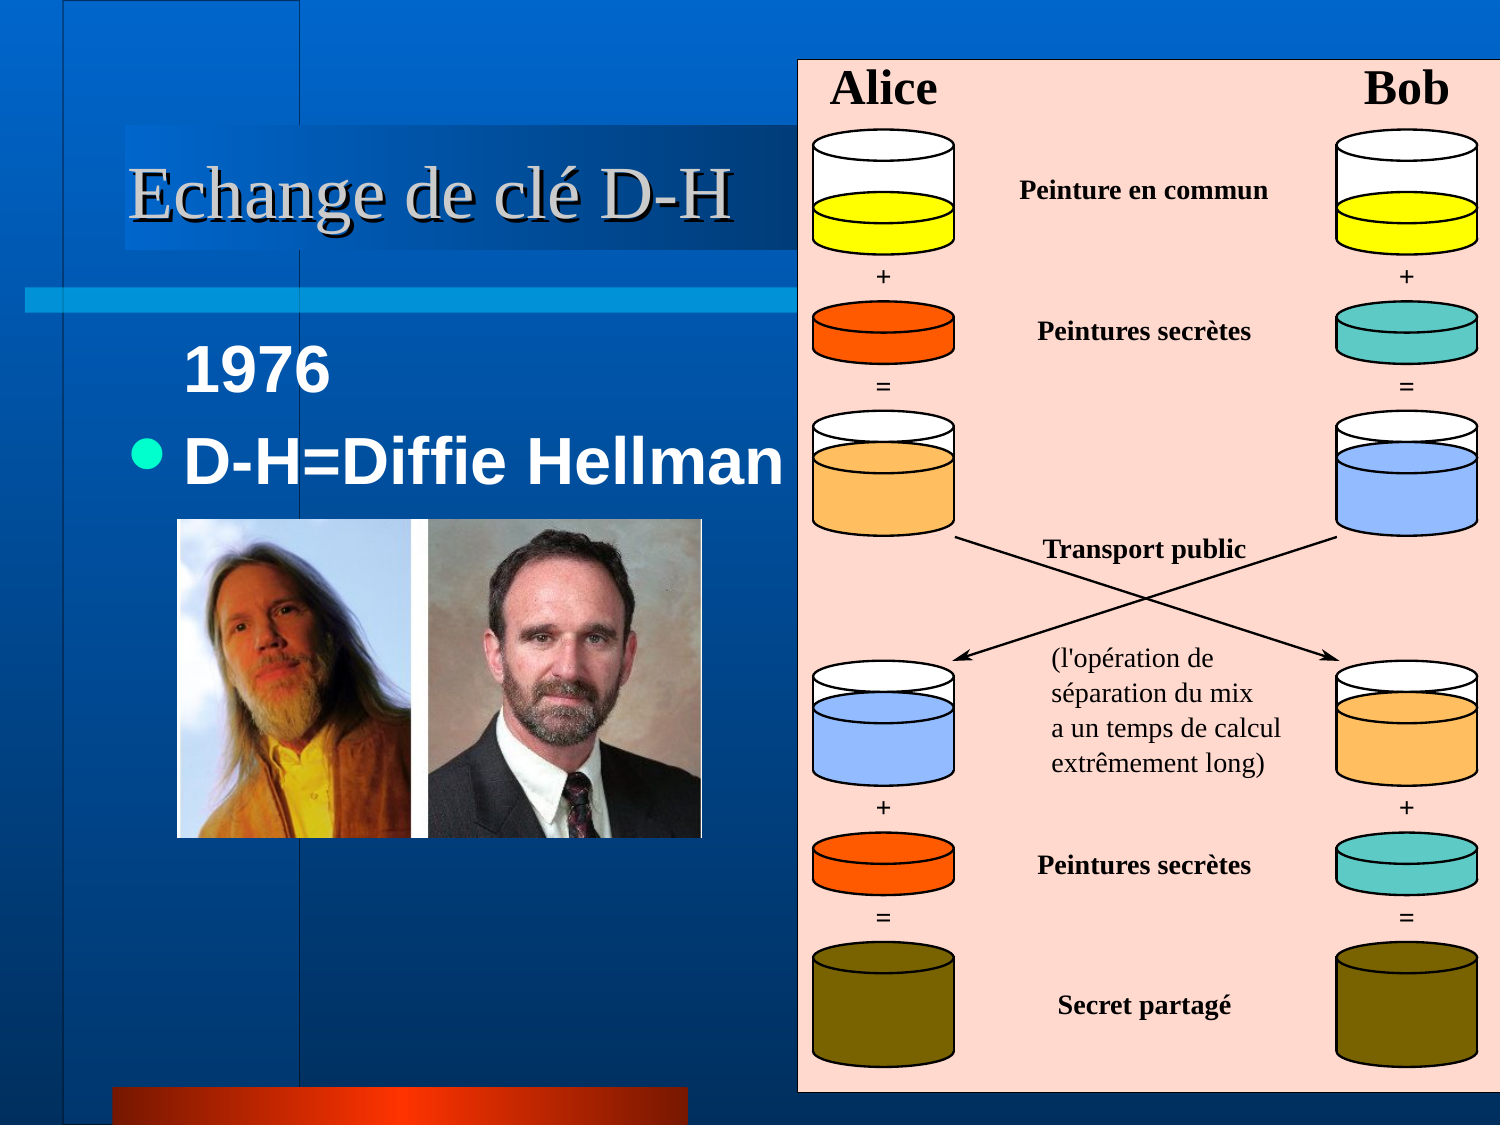

# Echange de clé D-H
1976
D-H=Diffie Hellman